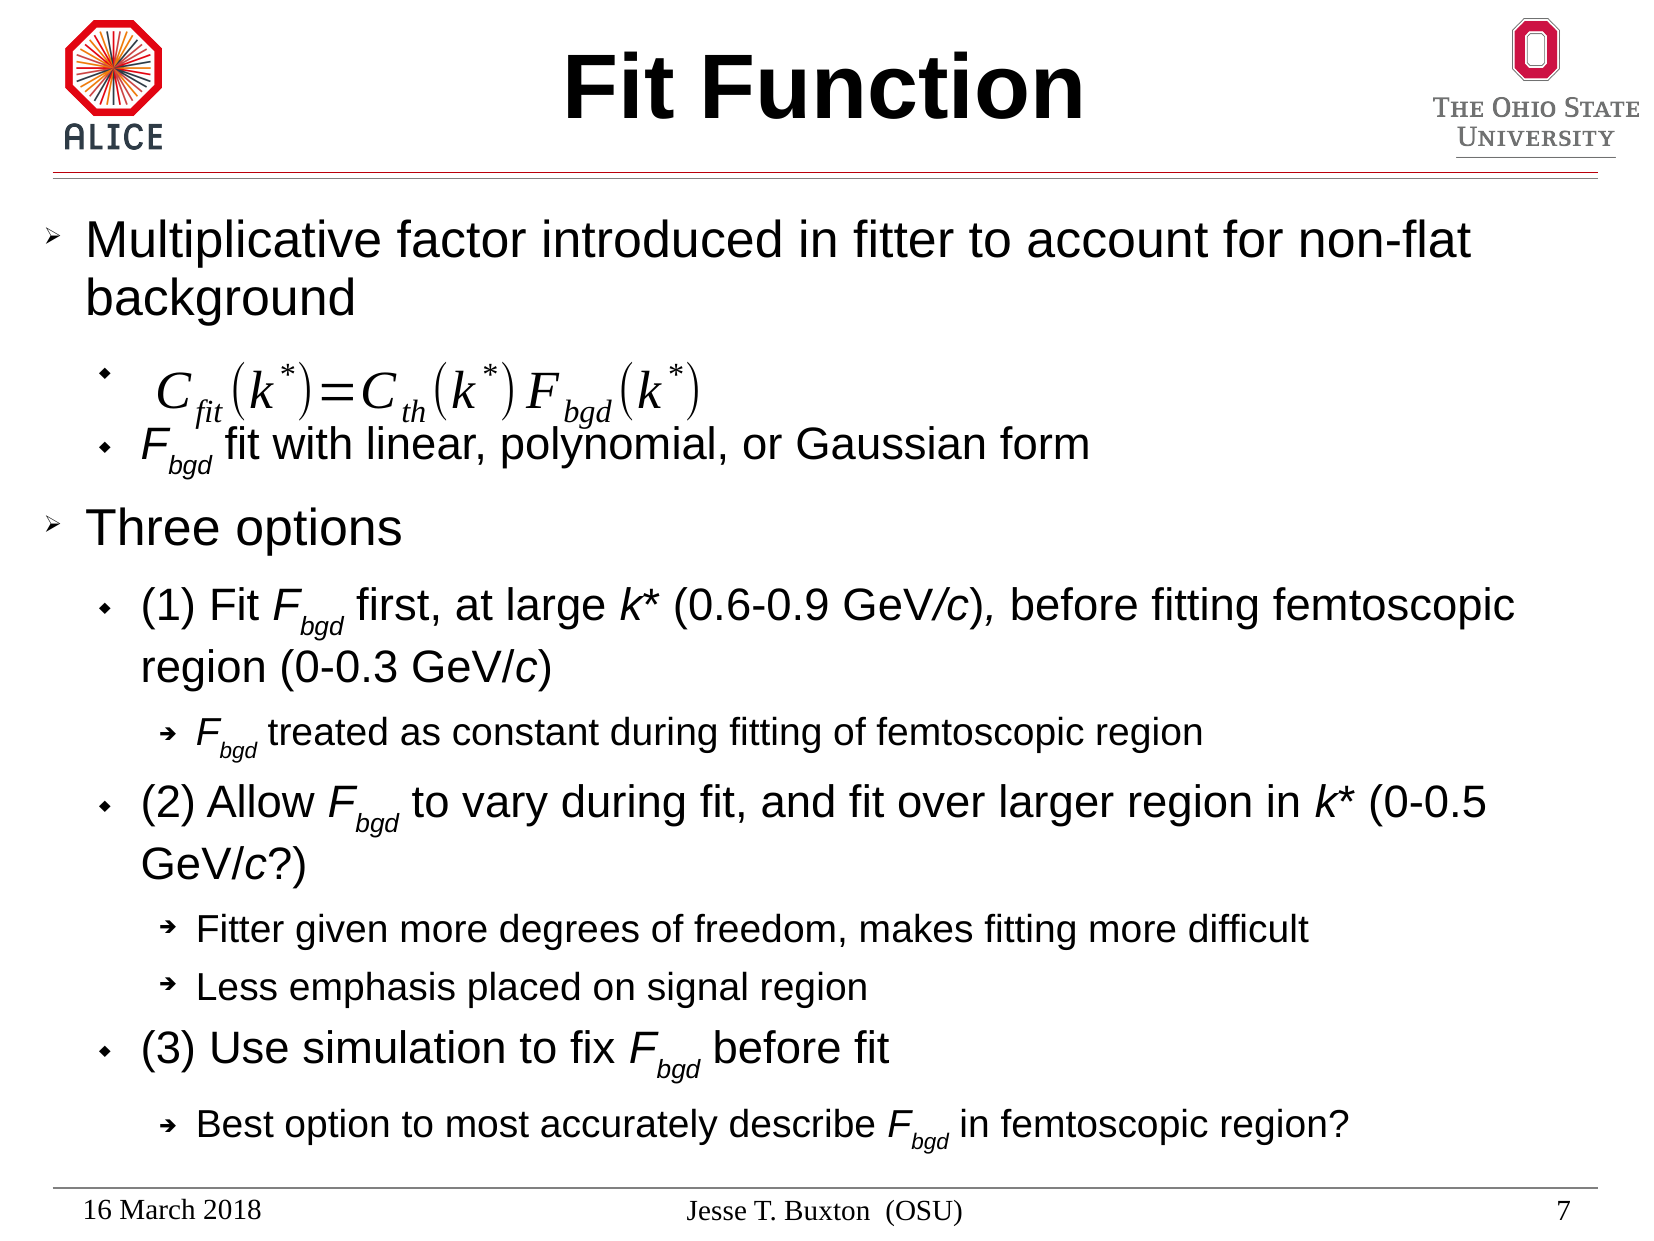

# Fit Function
Multiplicative factor introduced in fitter to account for non-flat background
Fbgd fit with linear, polynomial, or Gaussian form
Three options
(1) Fit Fbgd first, at large k* (0.6-0.9 GeV/c), before fitting femtoscopic region (0-0.3 GeV/c)
Fbgd treated as constant during fitting of femtoscopic region
(2) Allow Fbgd to vary during fit, and fit over larger region in k* (0-0.5 GeV/c?)
Fitter given more degrees of freedom, makes fitting more difficult
Less emphasis placed on signal region
(3) Use simulation to fix Fbgd before fit
Best option to most accurately describe Fbgd in femtoscopic region?
16 March 2018
Jesse T. Buxton (OSU)
7